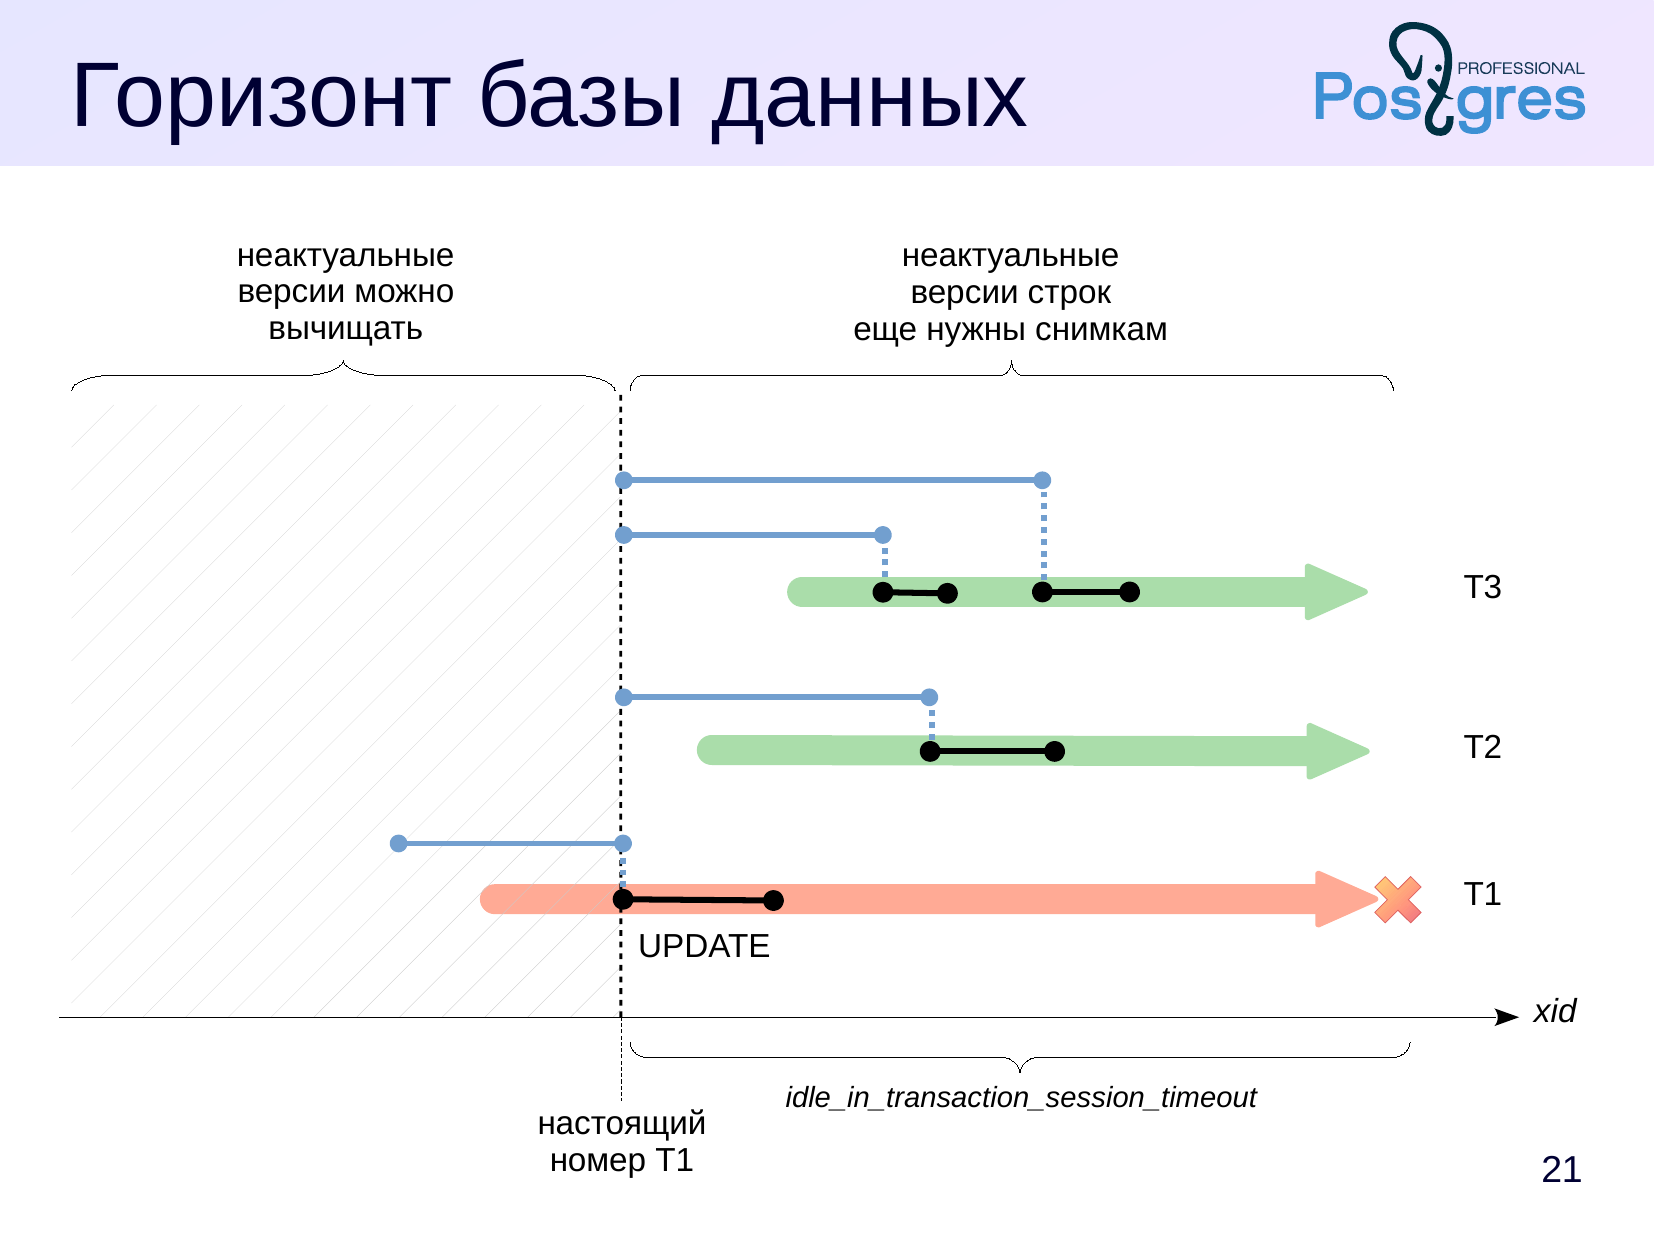

# Горизонт базы данных
неактуальные
версии можно
вычищать
неактуальные
версии строк
еще нужны снимкам
T3
T2
T1
UPDATE
xid
idle_in_transaction_session_timeout
настоящий
номер T1